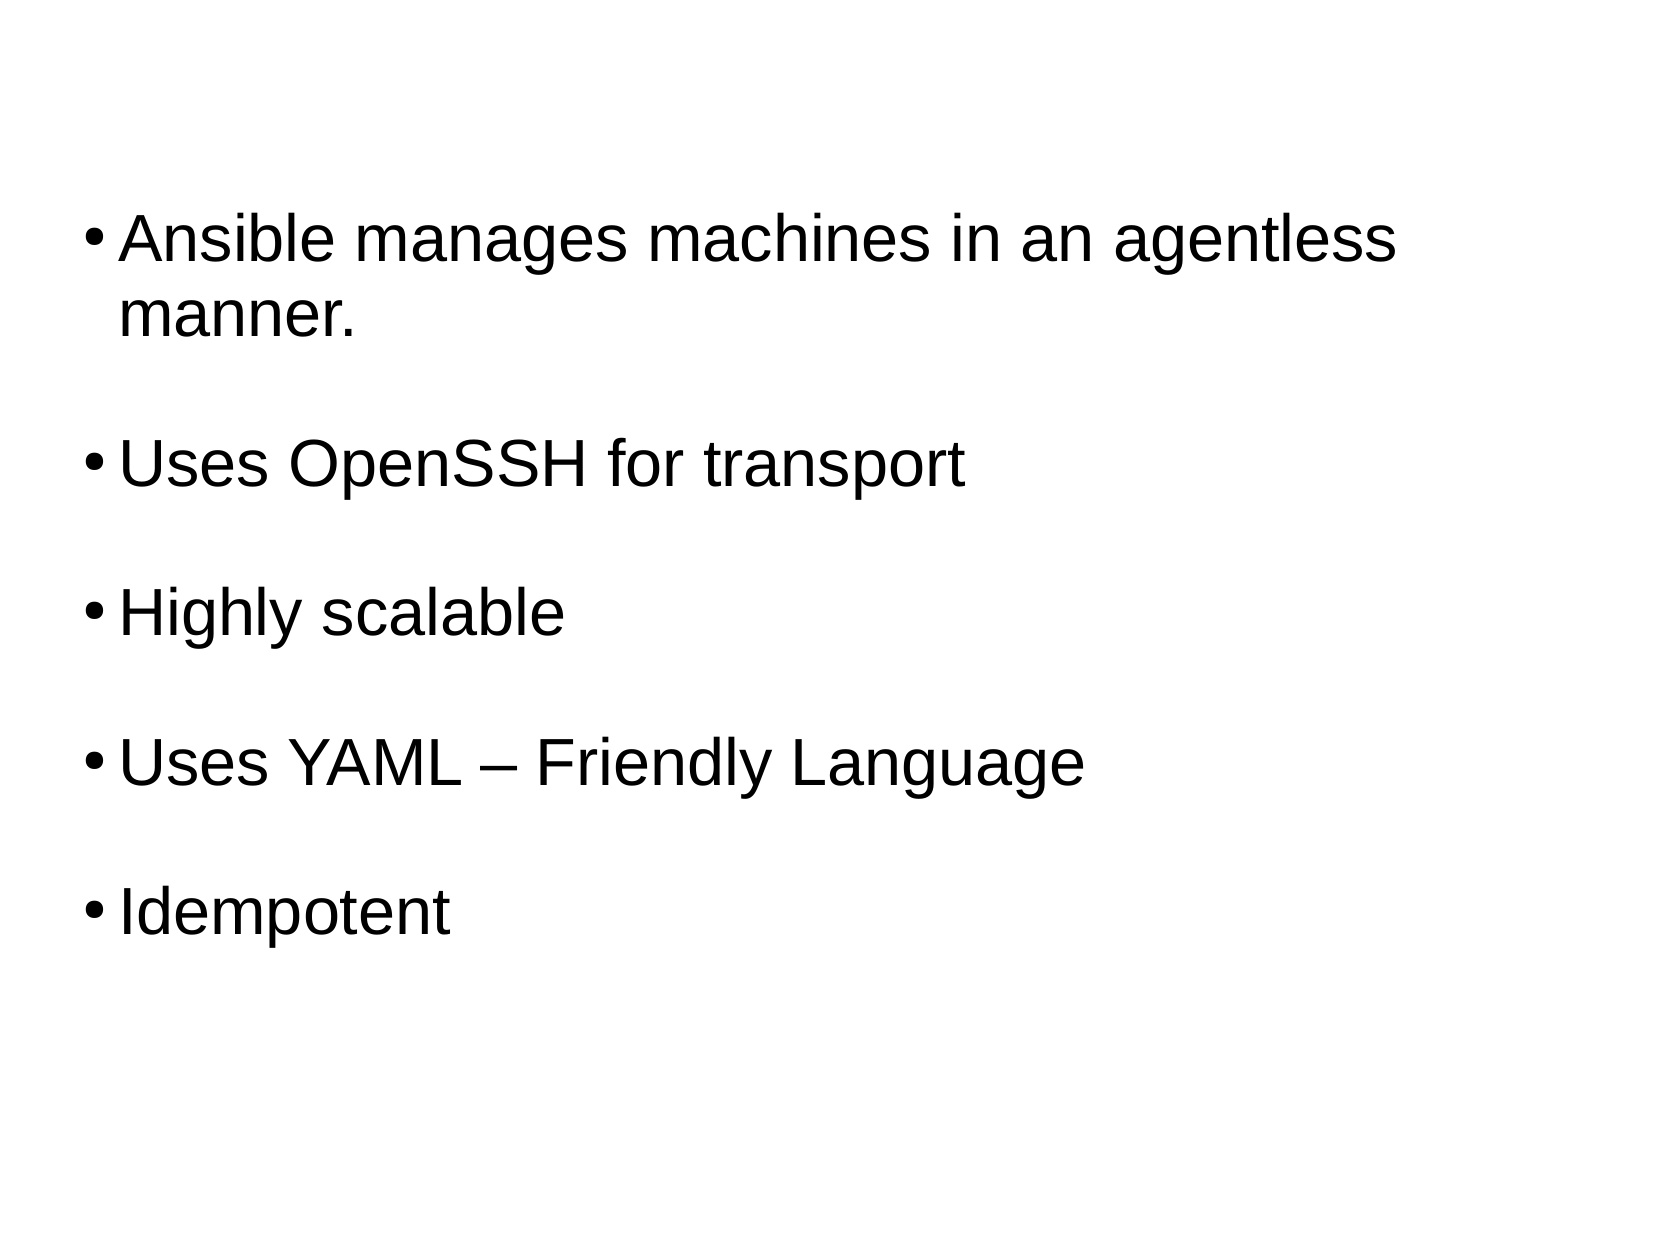

# Ansible manages machines in an agentless manner.
Uses OpenSSH for transport
Highly scalable
Uses YAML – Friendly Language
Idempotent